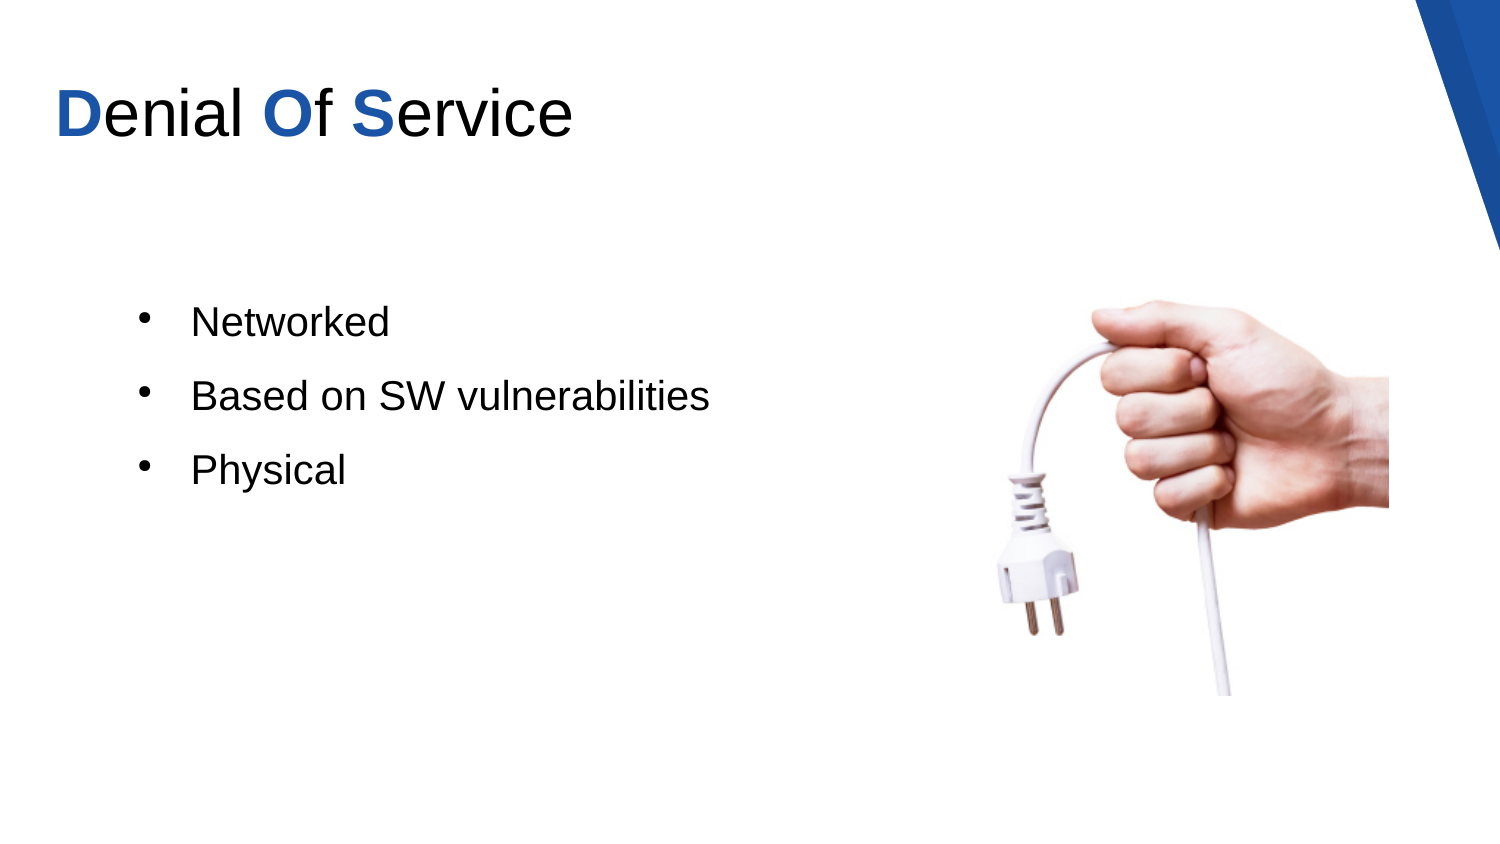

Denial Of Service
# Networked
Based on SW vulnerabilities
Physical